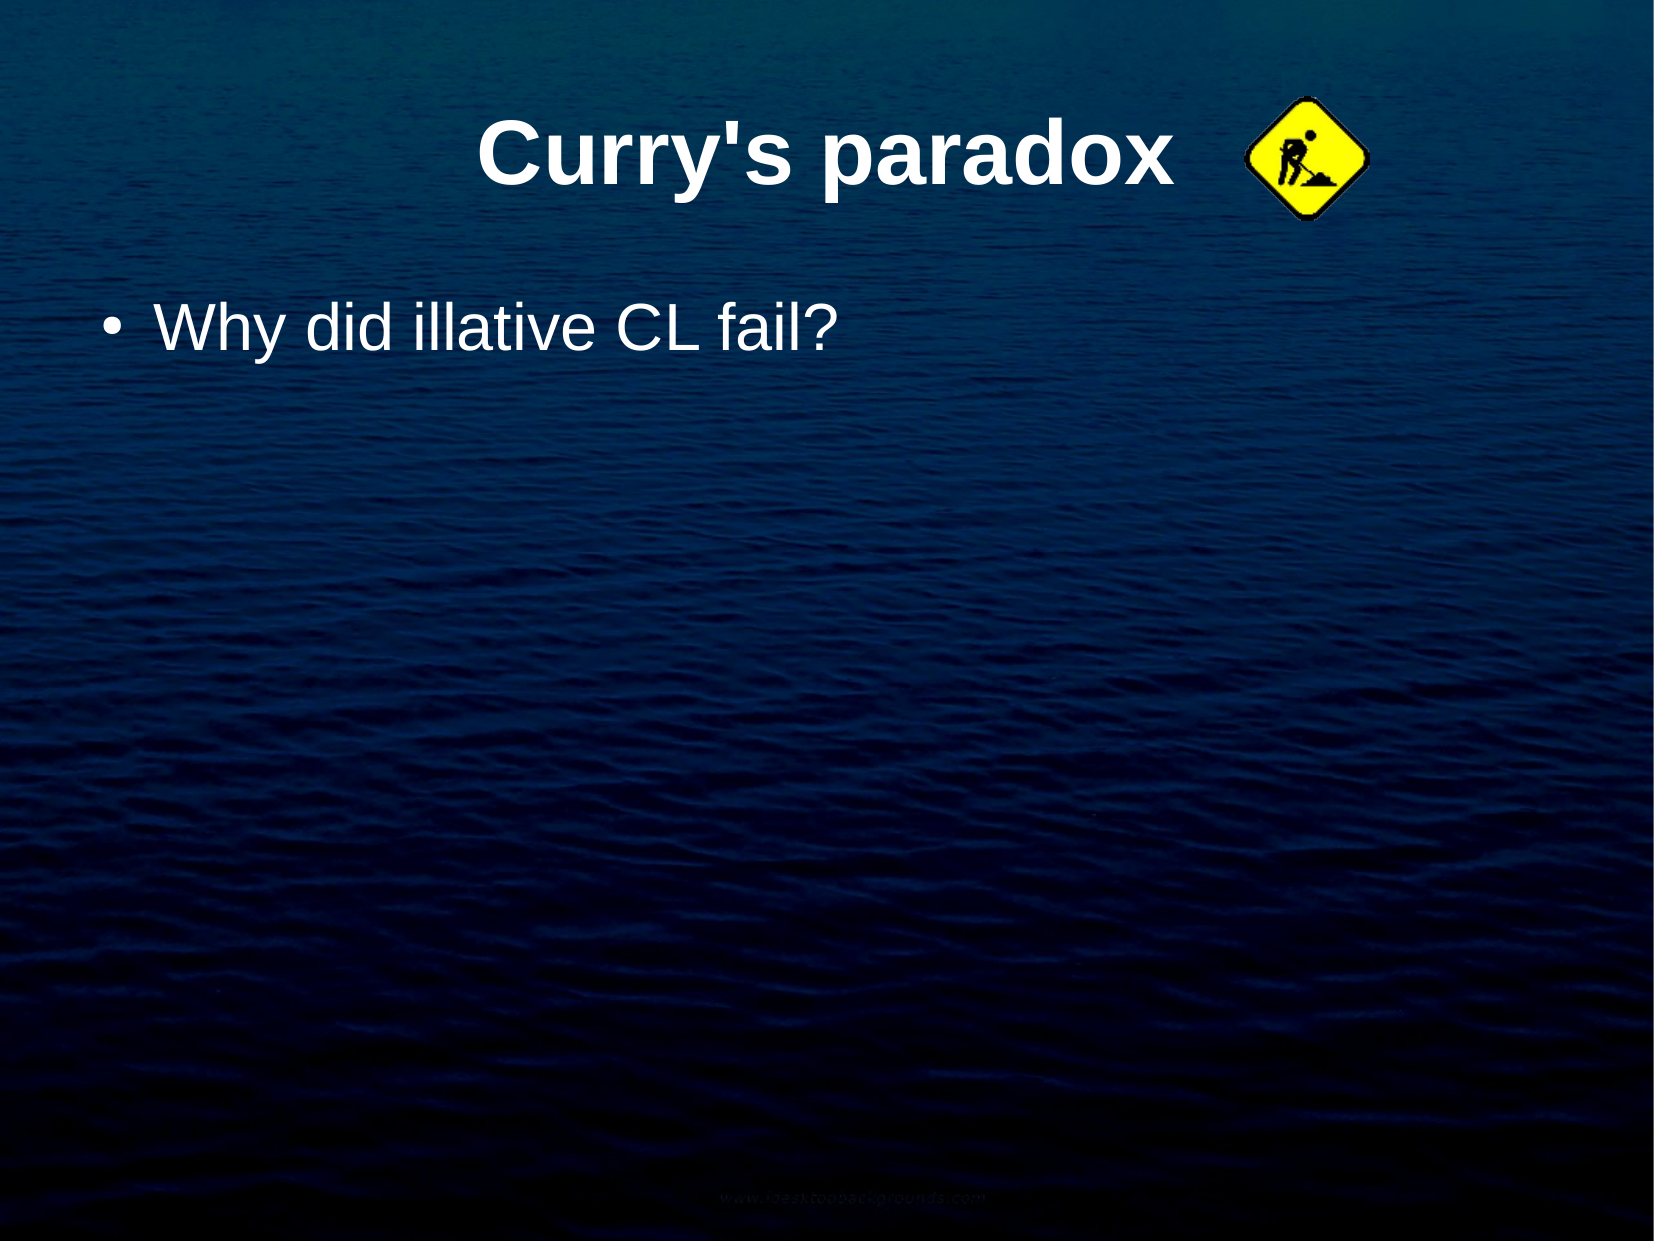

# Curry's paradox
Why did illative CL fail?